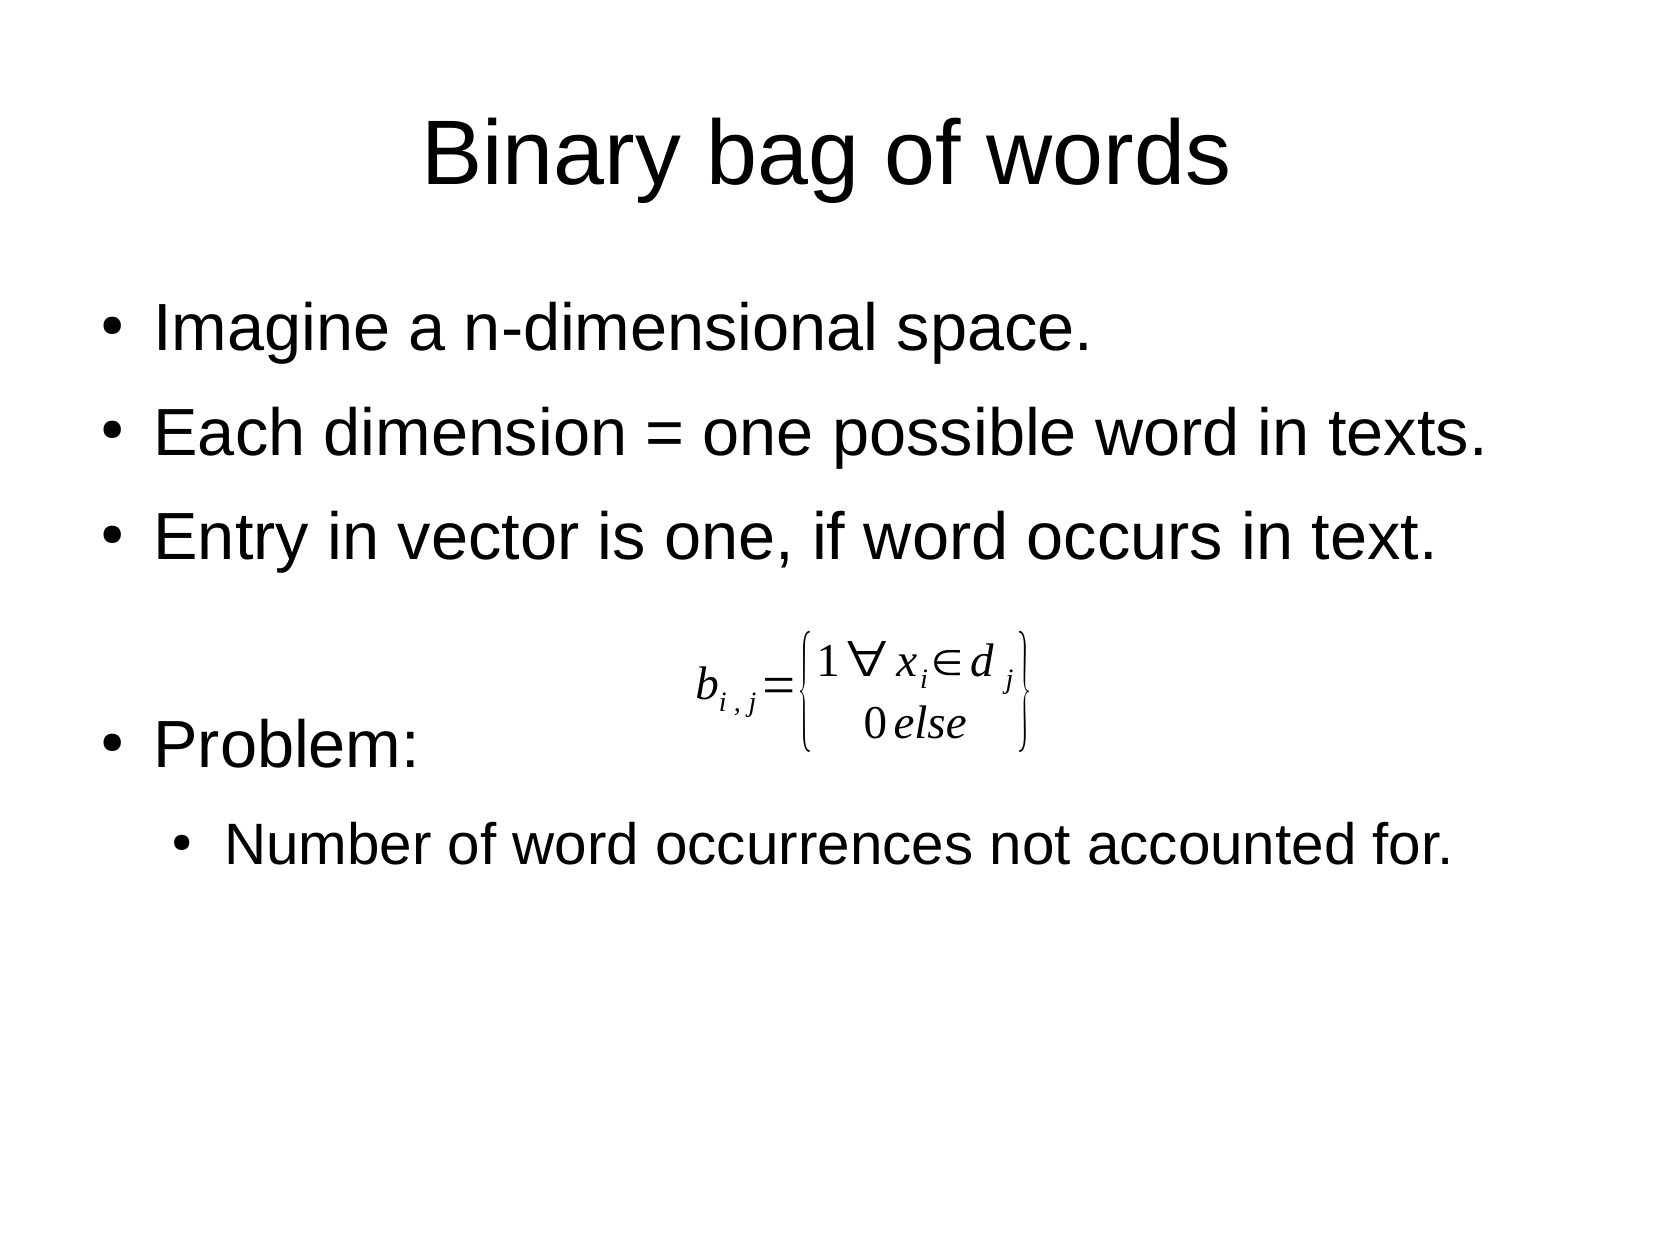

# Binary bag of words
Imagine a n-dimensional space.
Each dimension = one possible word in texts.
Entry in vector is one, if word occurs in text.
Problem:
Number of word occurrences not accounted for.